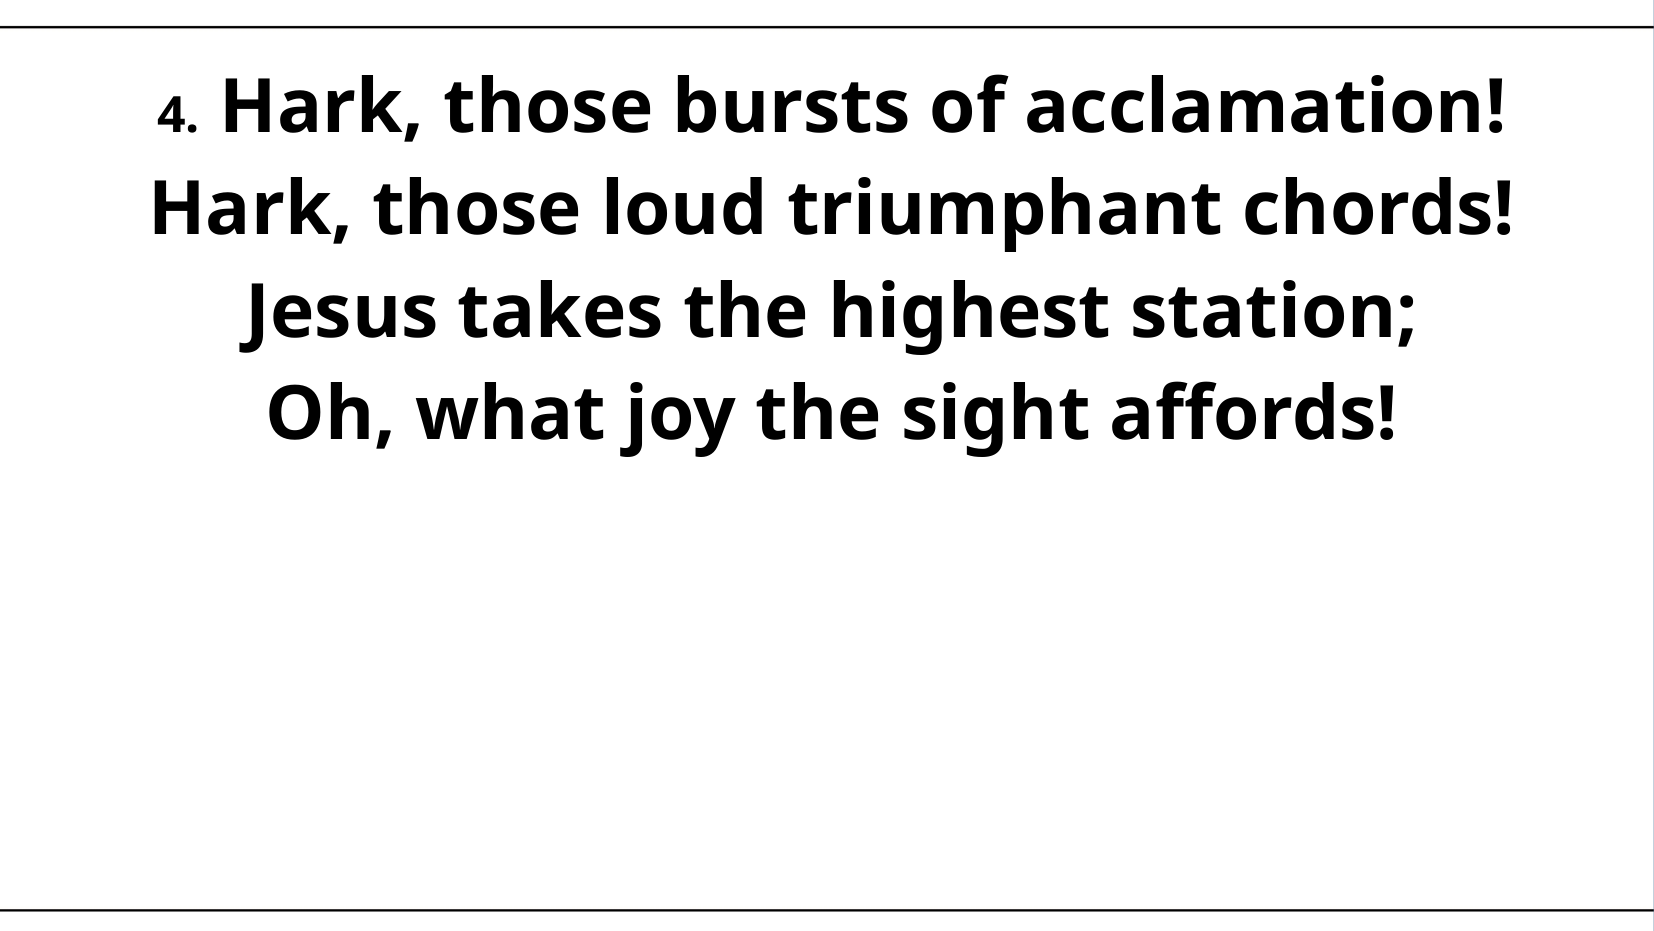

4. Hark, those bursts of acclamation!
Hark, those loud triumphant chords!
Jesus takes the highest station;
Oh, what joy the sight affords!